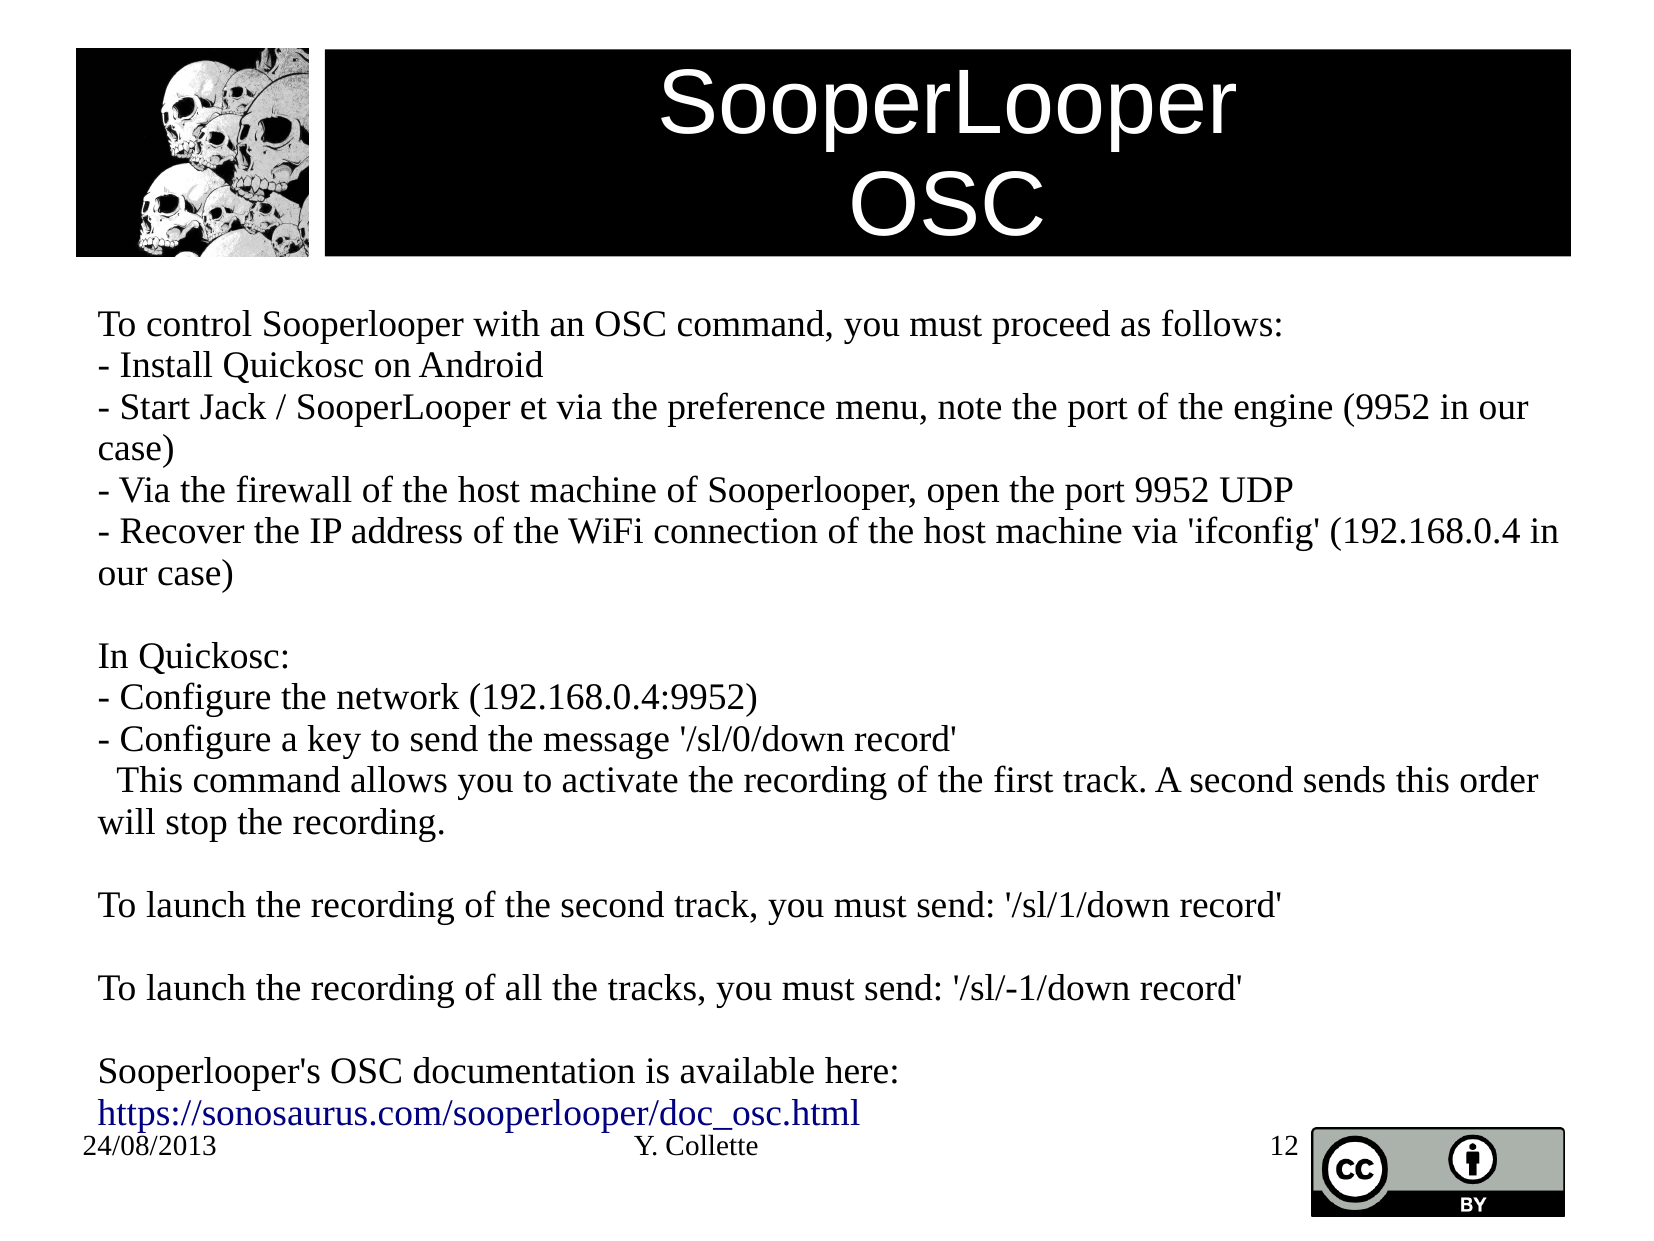

# SooperLooper
OSC
To control Sooperlooper with an OSC command, you must proceed as follows:
- Install Quickosc on Android
- Start Jack / SooperLooper et via the preference menu, note the port of the engine (9952 in our case)
- Via the firewall of the host machine of Sooperlooper, open the port 9952 UDP
- Recover the IP address of the WiFi connection of the host machine via 'ifconfig' (192.168.0.4 in our case)
In Quickosc:
- Configure the network (192.168.0.4:9952)
- Configure a key to send the message '/sl/0/down record'
 This command allows you to activate the recording of the first track. A second sends this order will stop the recording.
To launch the recording of the second track, you must send: '/sl/1/down record'
To launch the recording of all the tracks, you must send: '/sl/-1/down record'
Sooperlooper's OSC documentation is available here:
https://sonosaurus.com/sooperlooper/doc_osc.html
Y. Collette
12